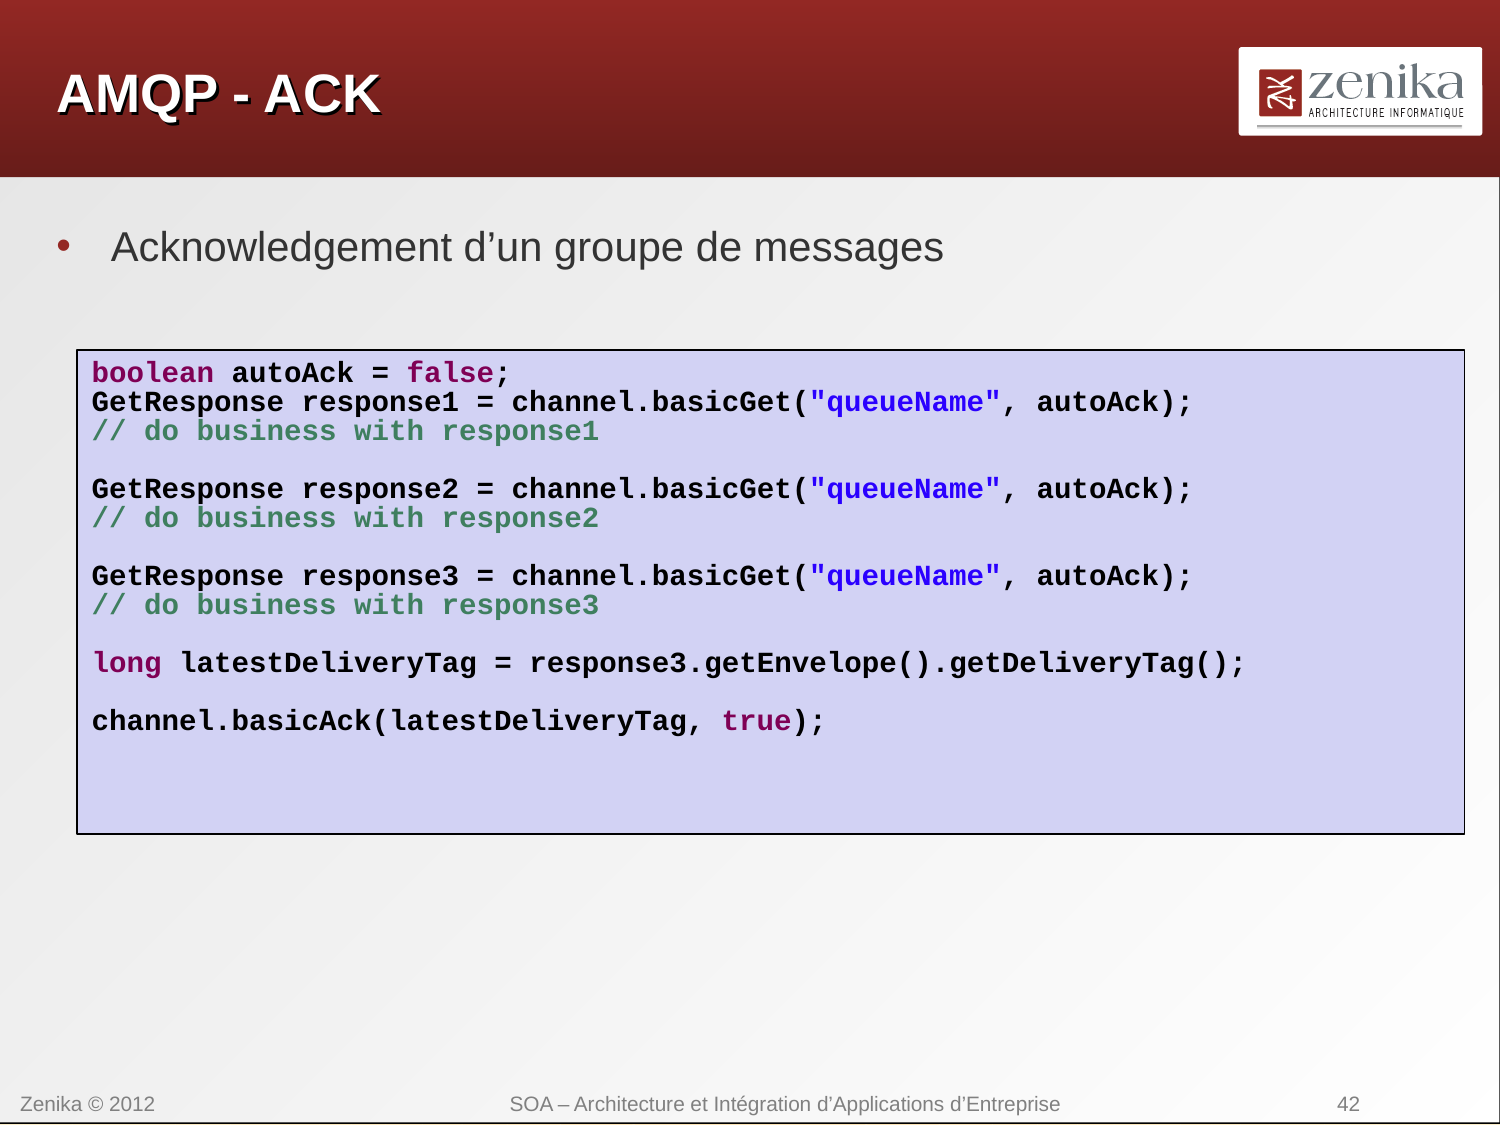

AMQP - ACK
Acknowledgement d’un groupe de messages
boolean autoAck = false;
GetResponse response1 = channel.basicGet("queueName", autoAck);
// do business with response1
GetResponse response2 = channel.basicGet("queueName", autoAck);
// do business with response2
GetResponse response3 = channel.basicGet("queueName", autoAck);
// do business with response3
long latestDeliveryTag = response3.getEnvelope().getDeliveryTag();
channel.basicAck(latestDeliveryTag, true);